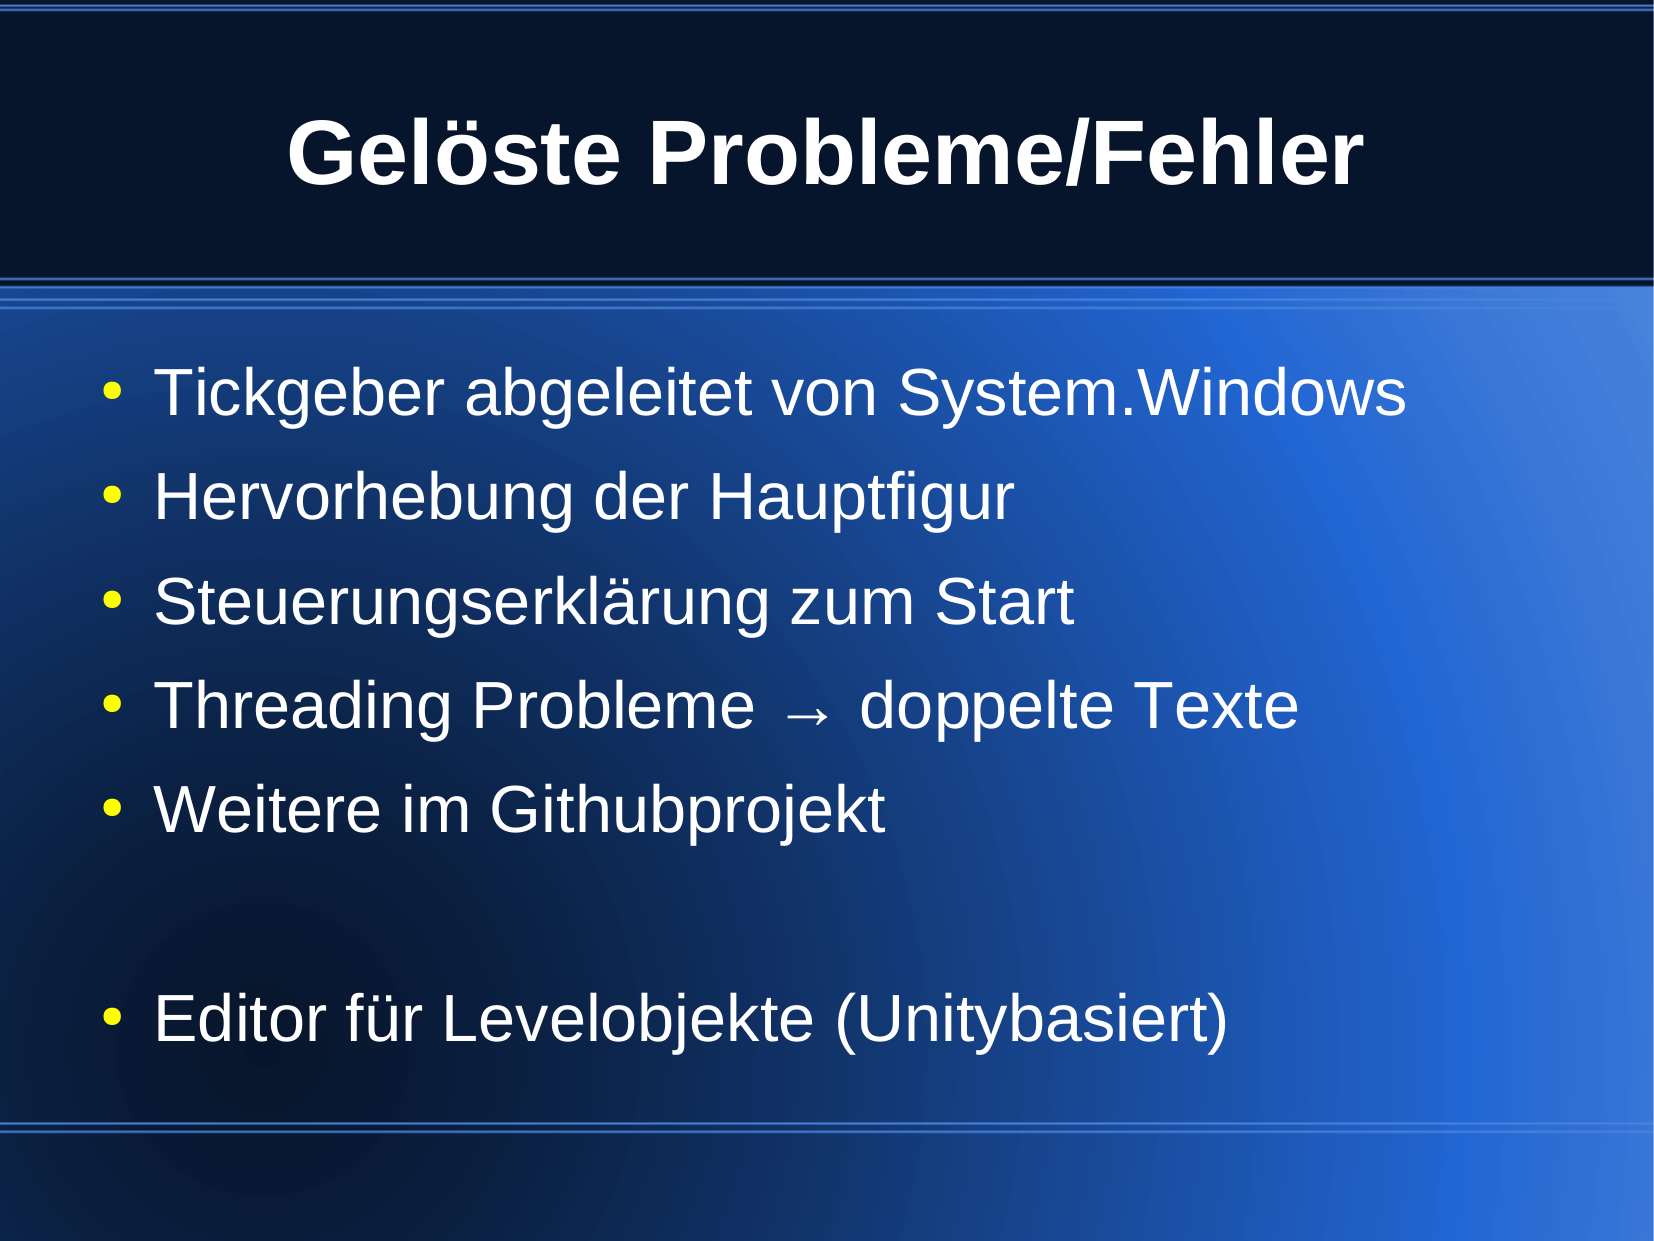

# Gelöste Probleme/Fehler
Tickgeber abgeleitet von System.Windows
Hervorhebung der Hauptfigur
Steuerungserklärung zum Start
Threading Probleme → doppelte Texte
Weitere im Githubprojekt
Editor für Levelobjekte (Unitybasiert)